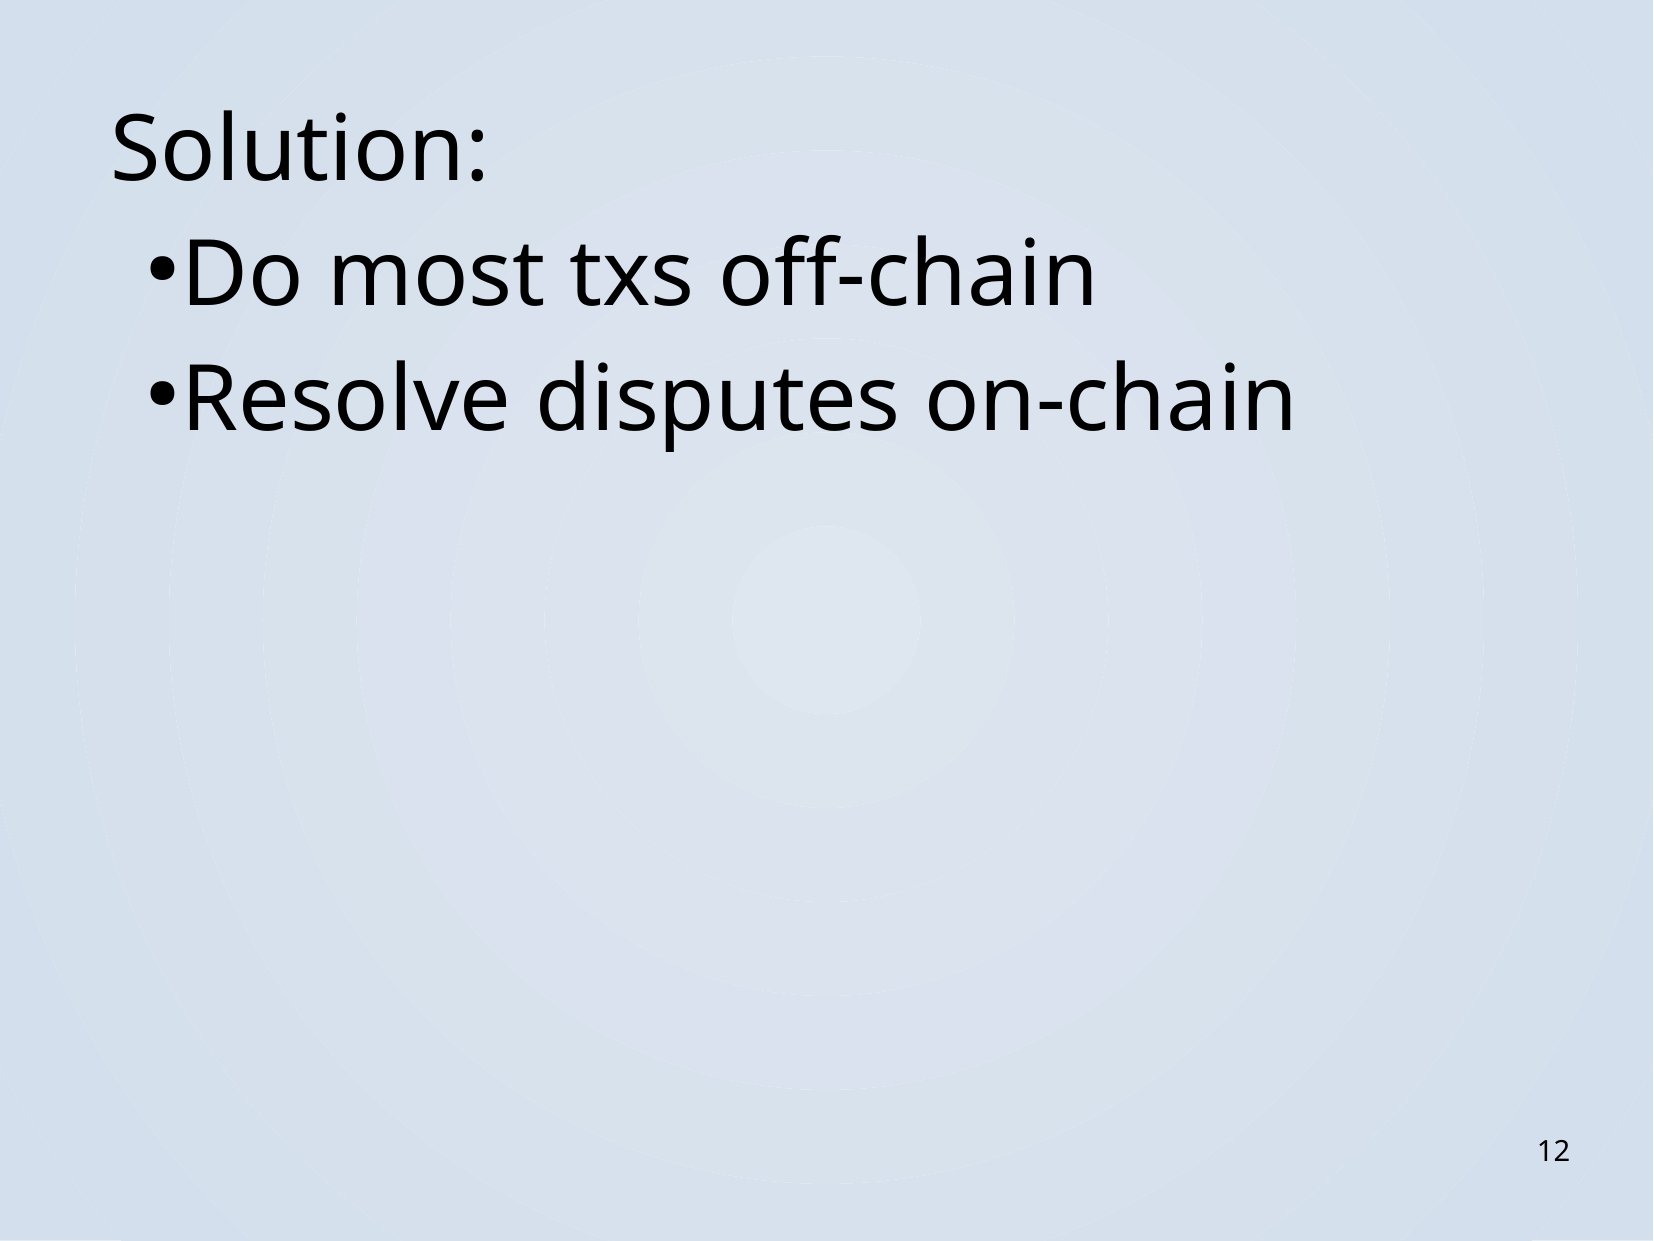

Solution:
Do most txs off-chain
Resolve disputes on-chain
12